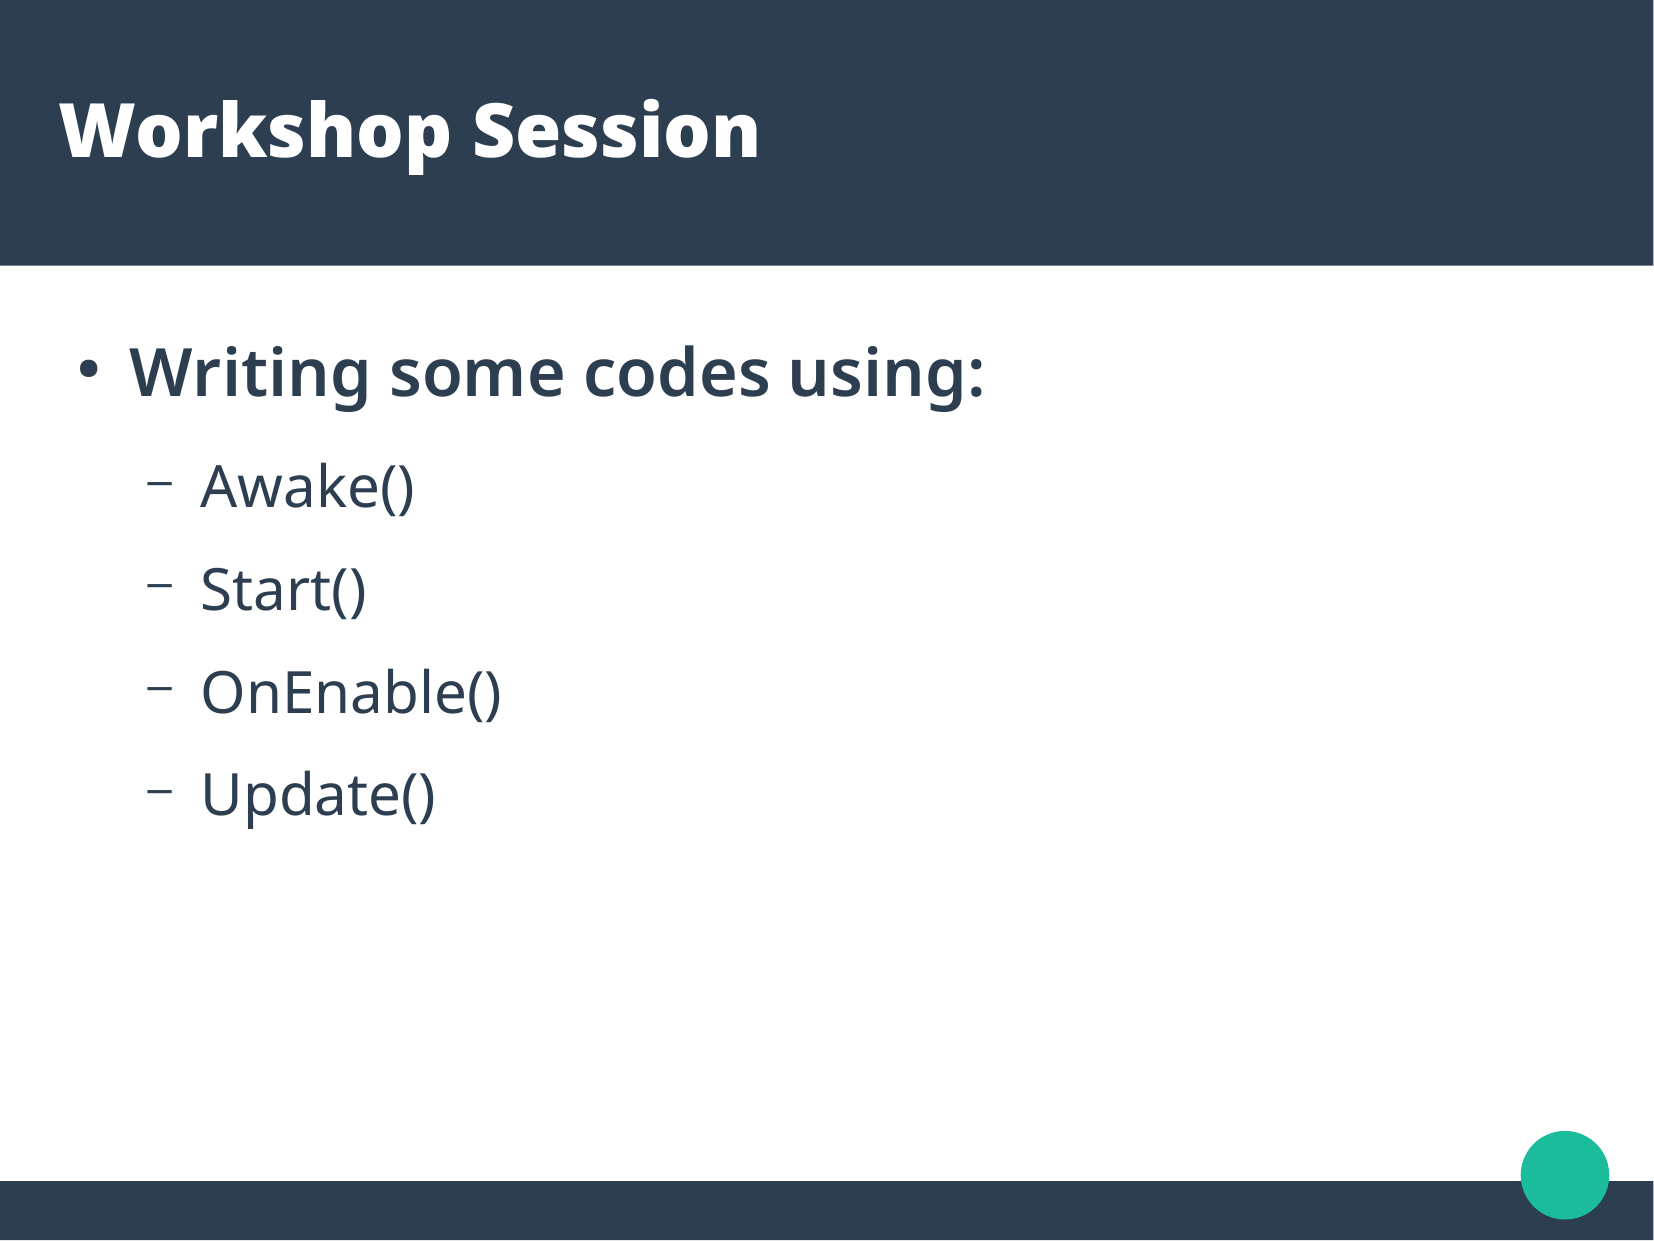

# Workshop Session
Writing some codes using:
Awake()
Start()
OnEnable()
Update()